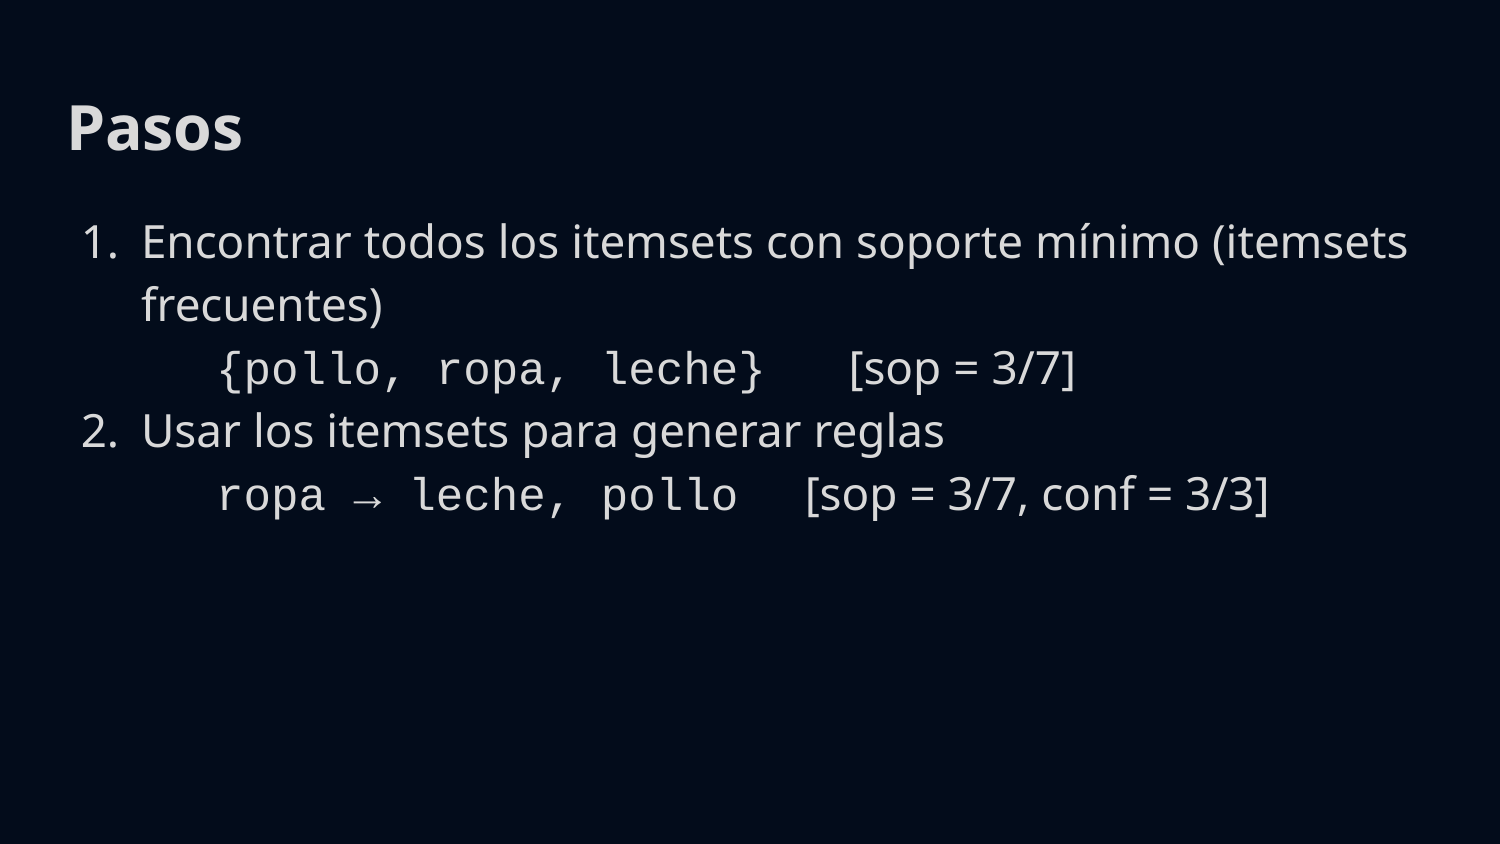

# Pasos
Encontrar todos los itemsets con soporte mínimo (itemsets frecuentes)
		{pollo, ropa, leche} [sop = 3/7]
Usar los itemsets para generar reglas
		ropa → leche, pollo	 [sop = 3/7, conf = 3/3]